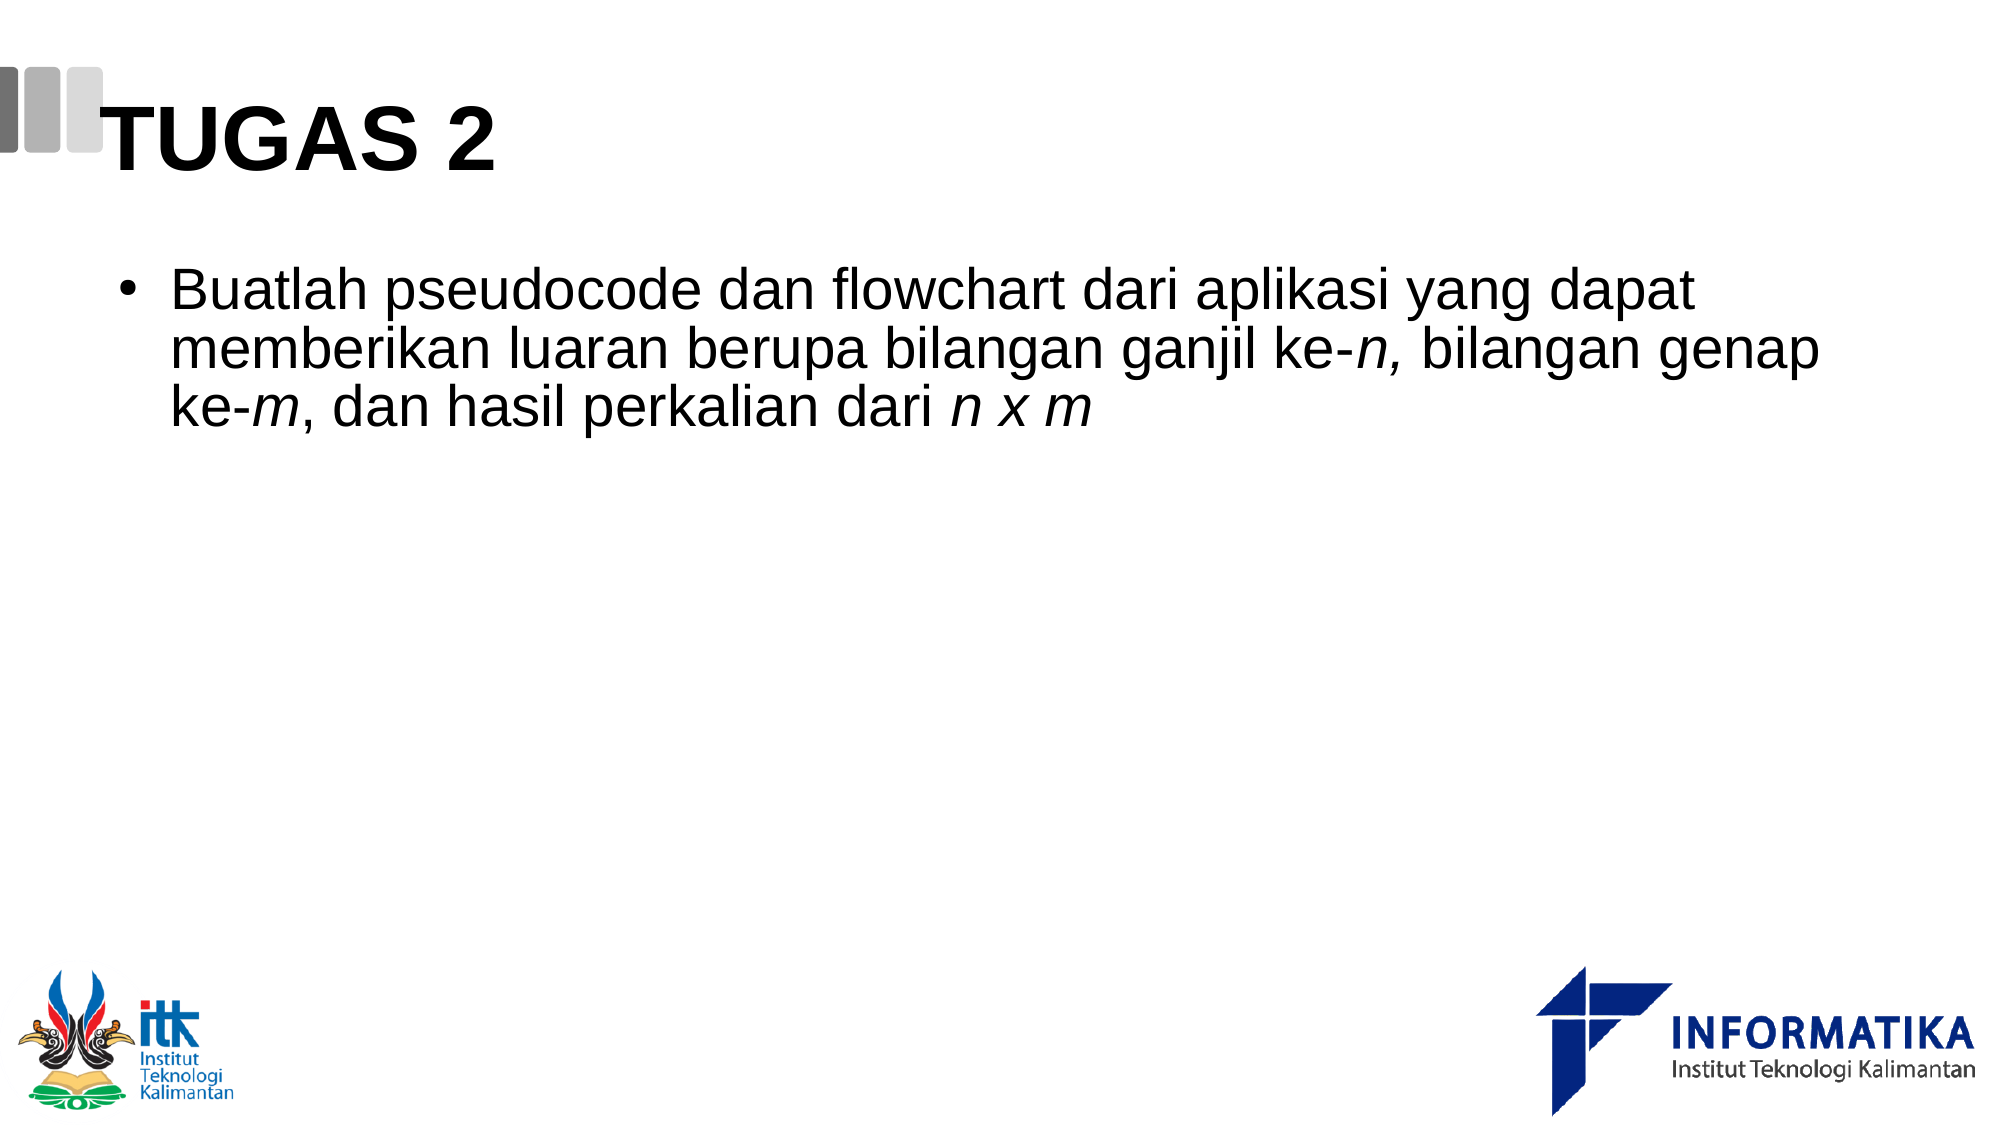

# TUGAS 2
Buatlah pseudocode dan flowchart dari aplikasi yang dapat memberikan luaran berupa bilangan ganjil ke-n, bilangan genap ke-m, dan hasil perkalian dari n x m